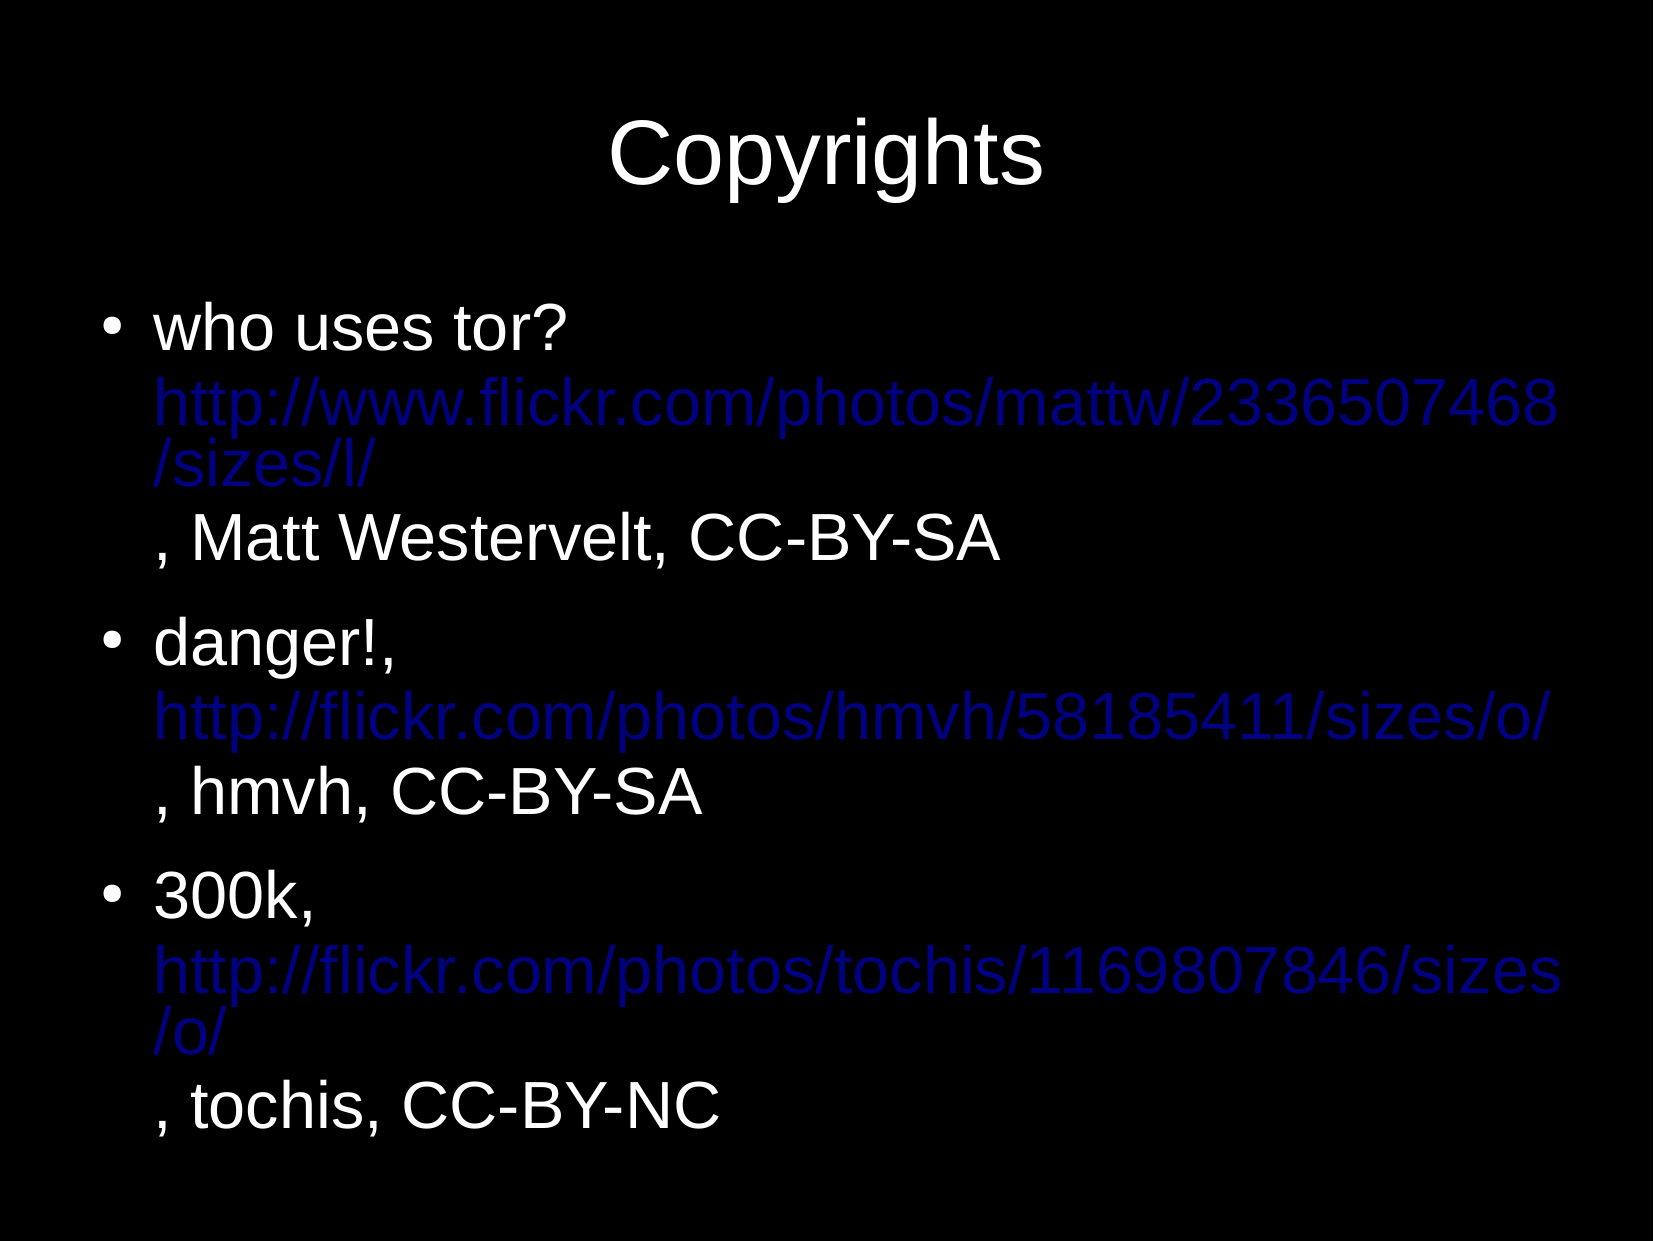

# Copyrights
who uses tor? http://www.flickr.com/photos/mattw/2336507468/sizes/l/, Matt Westervelt, CC-BY-SA
danger!,http://flickr.com/photos/hmvh/58185411/sizes/o/, hmvh, CC-BY-SA
300k, http://flickr.com/photos/tochis/1169807846/sizes/o/, tochis, CC-BY-NC